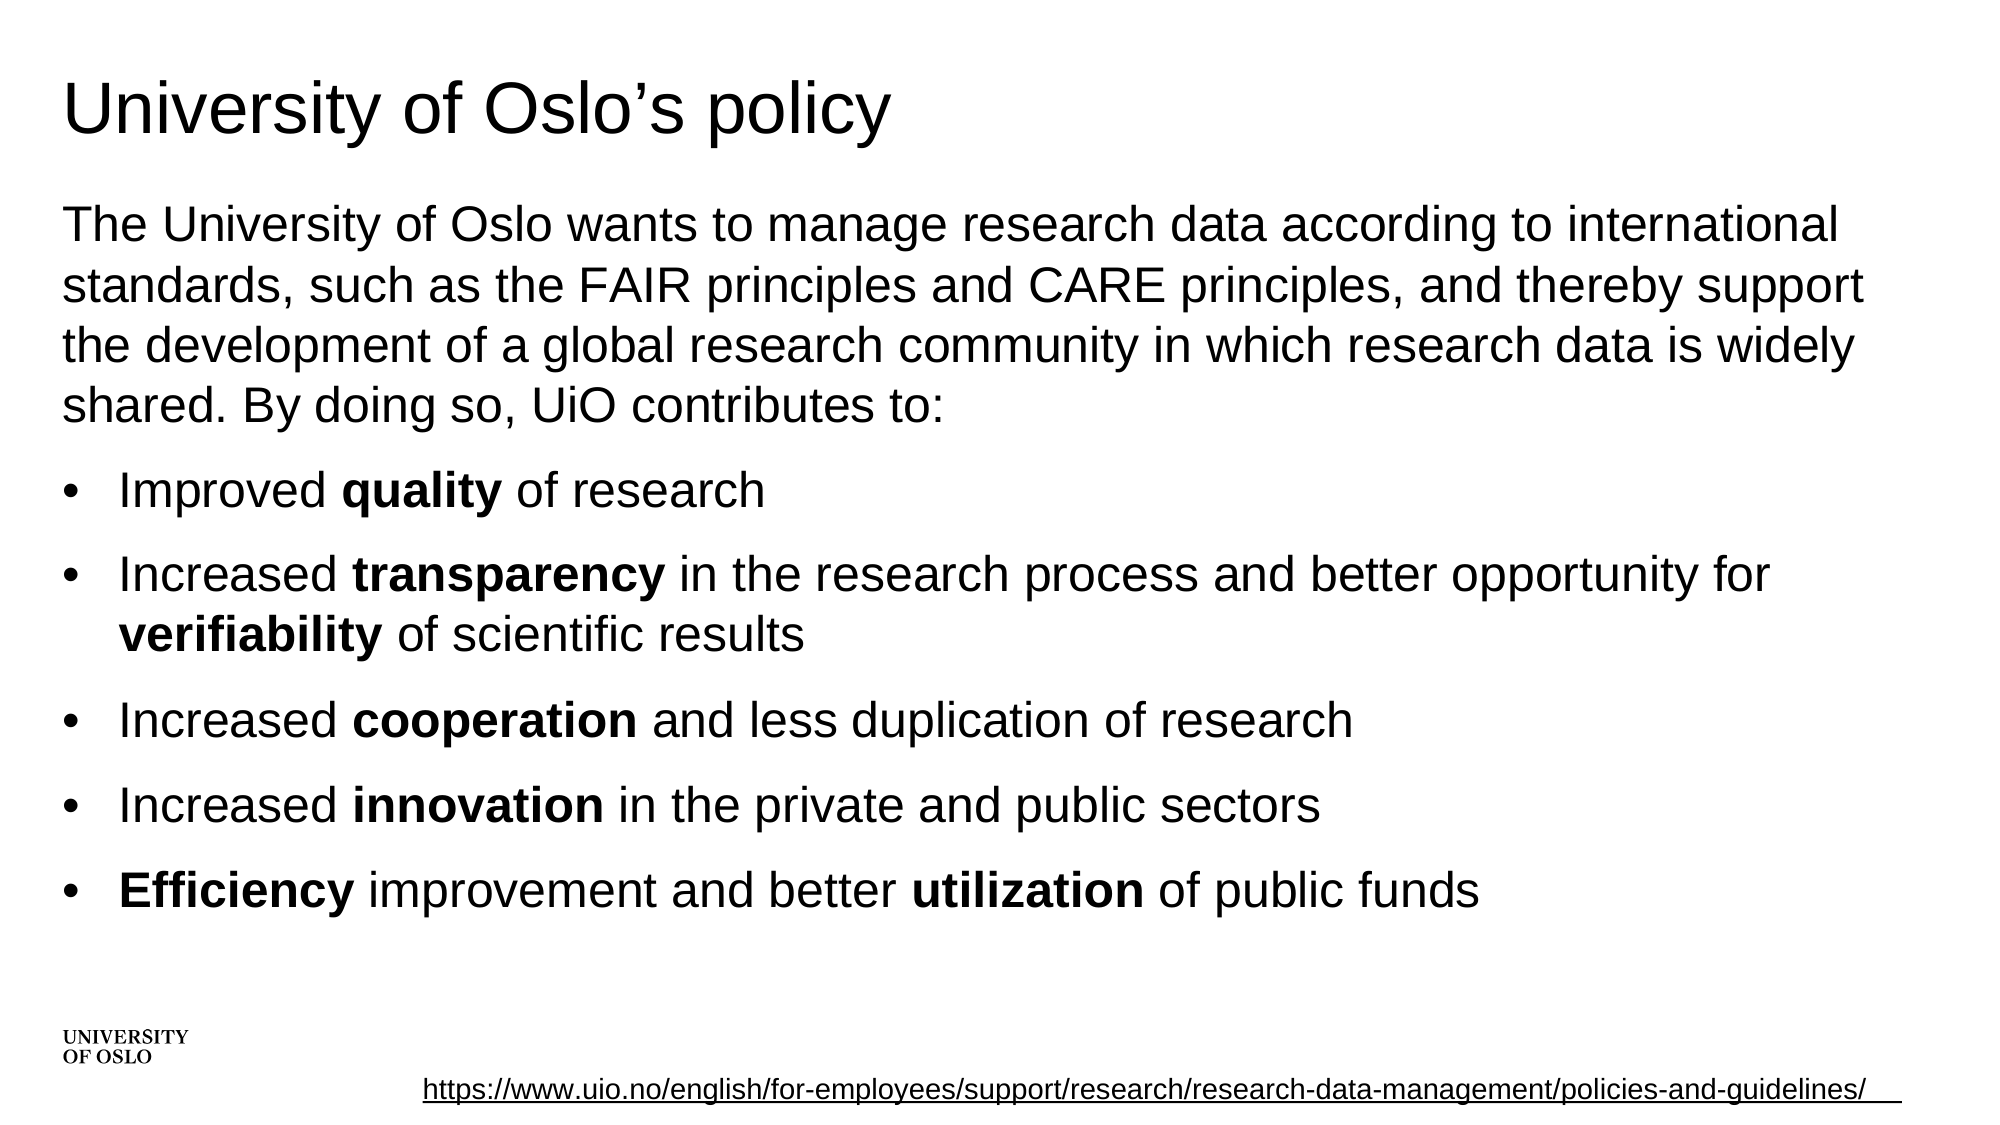

University of Oslo’s policy
The University of Oslo wants to manage research data according to international
standards, such as the FAIR principles and CARE principles, and thereby support
the development of a global research community in which research data is widely
shared. By doing so, UiO contributes to:
•
Improved quality of research
•
Increased transparency in the research process and better opportunity for
verifiability of scientific results
•
Increased cooperation and less duplication of research
•
Increased innovation in the private and public sectors
•
Efficiency improvement and better utilization of public funds
https://www.uio.no/english/for-employees/support/research/research-data-management/policies-and-guidelines/